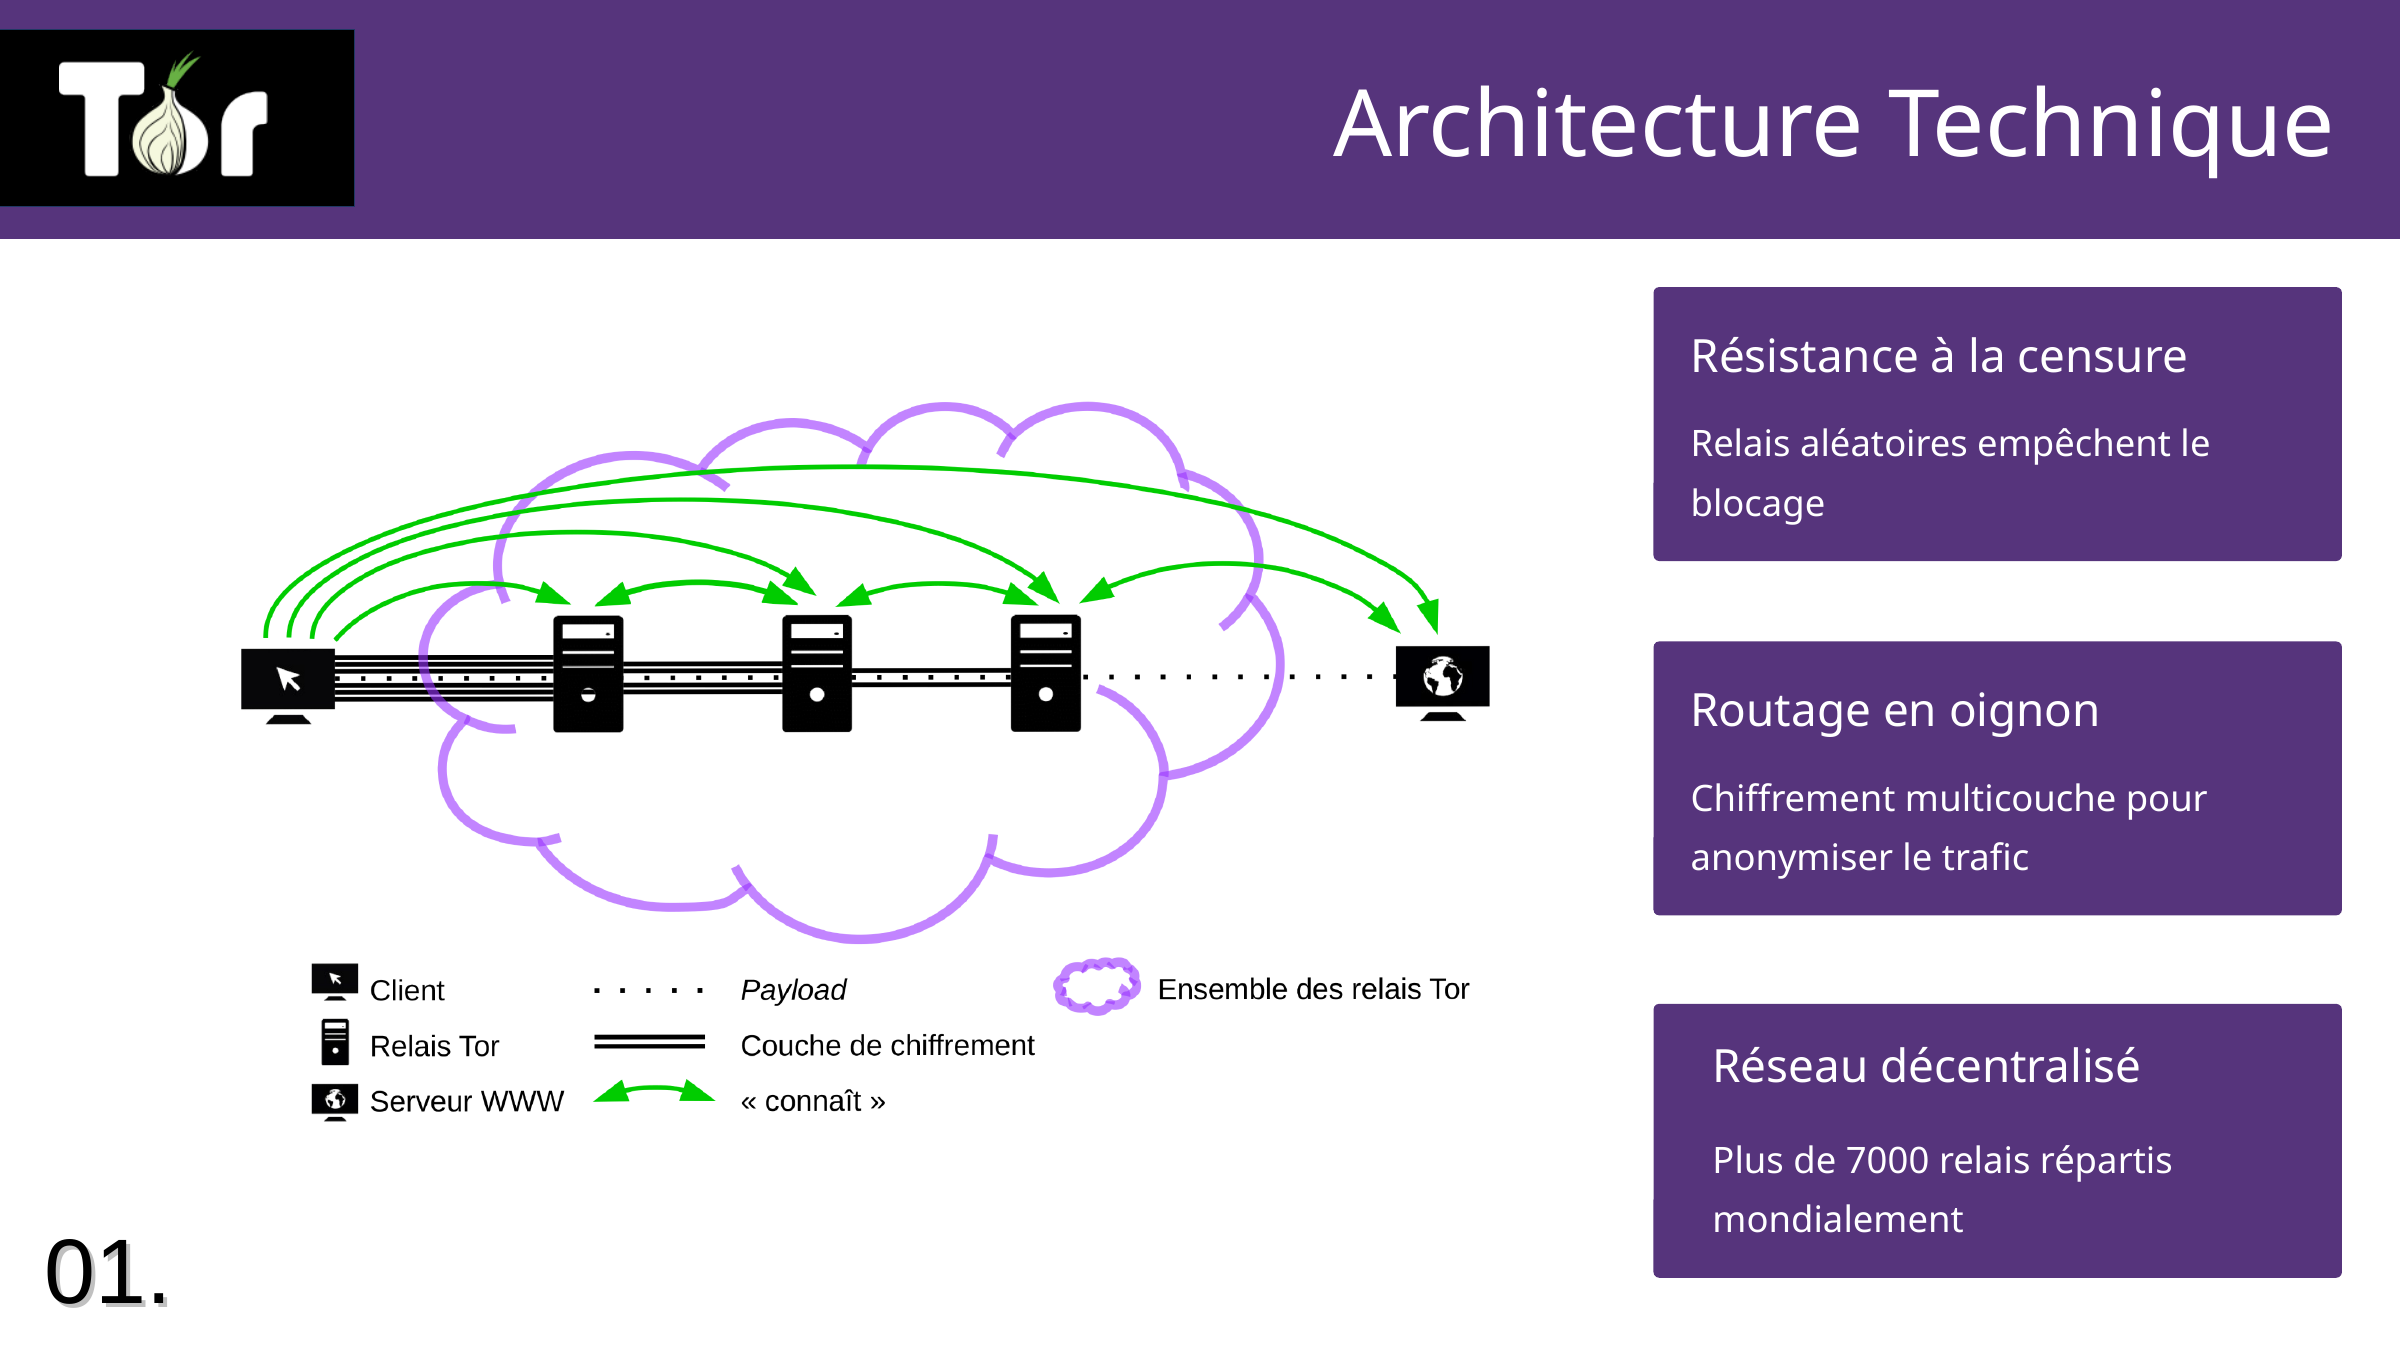

Architecture Technique
Résistance à la censure
Relais aléatoires empêchent le blocage
Routage en oignon
Chiffrement multicouche pour anonymiser le trafic
Réseau décentralisé
Plus de 7000 relais répartis mondialement
01.